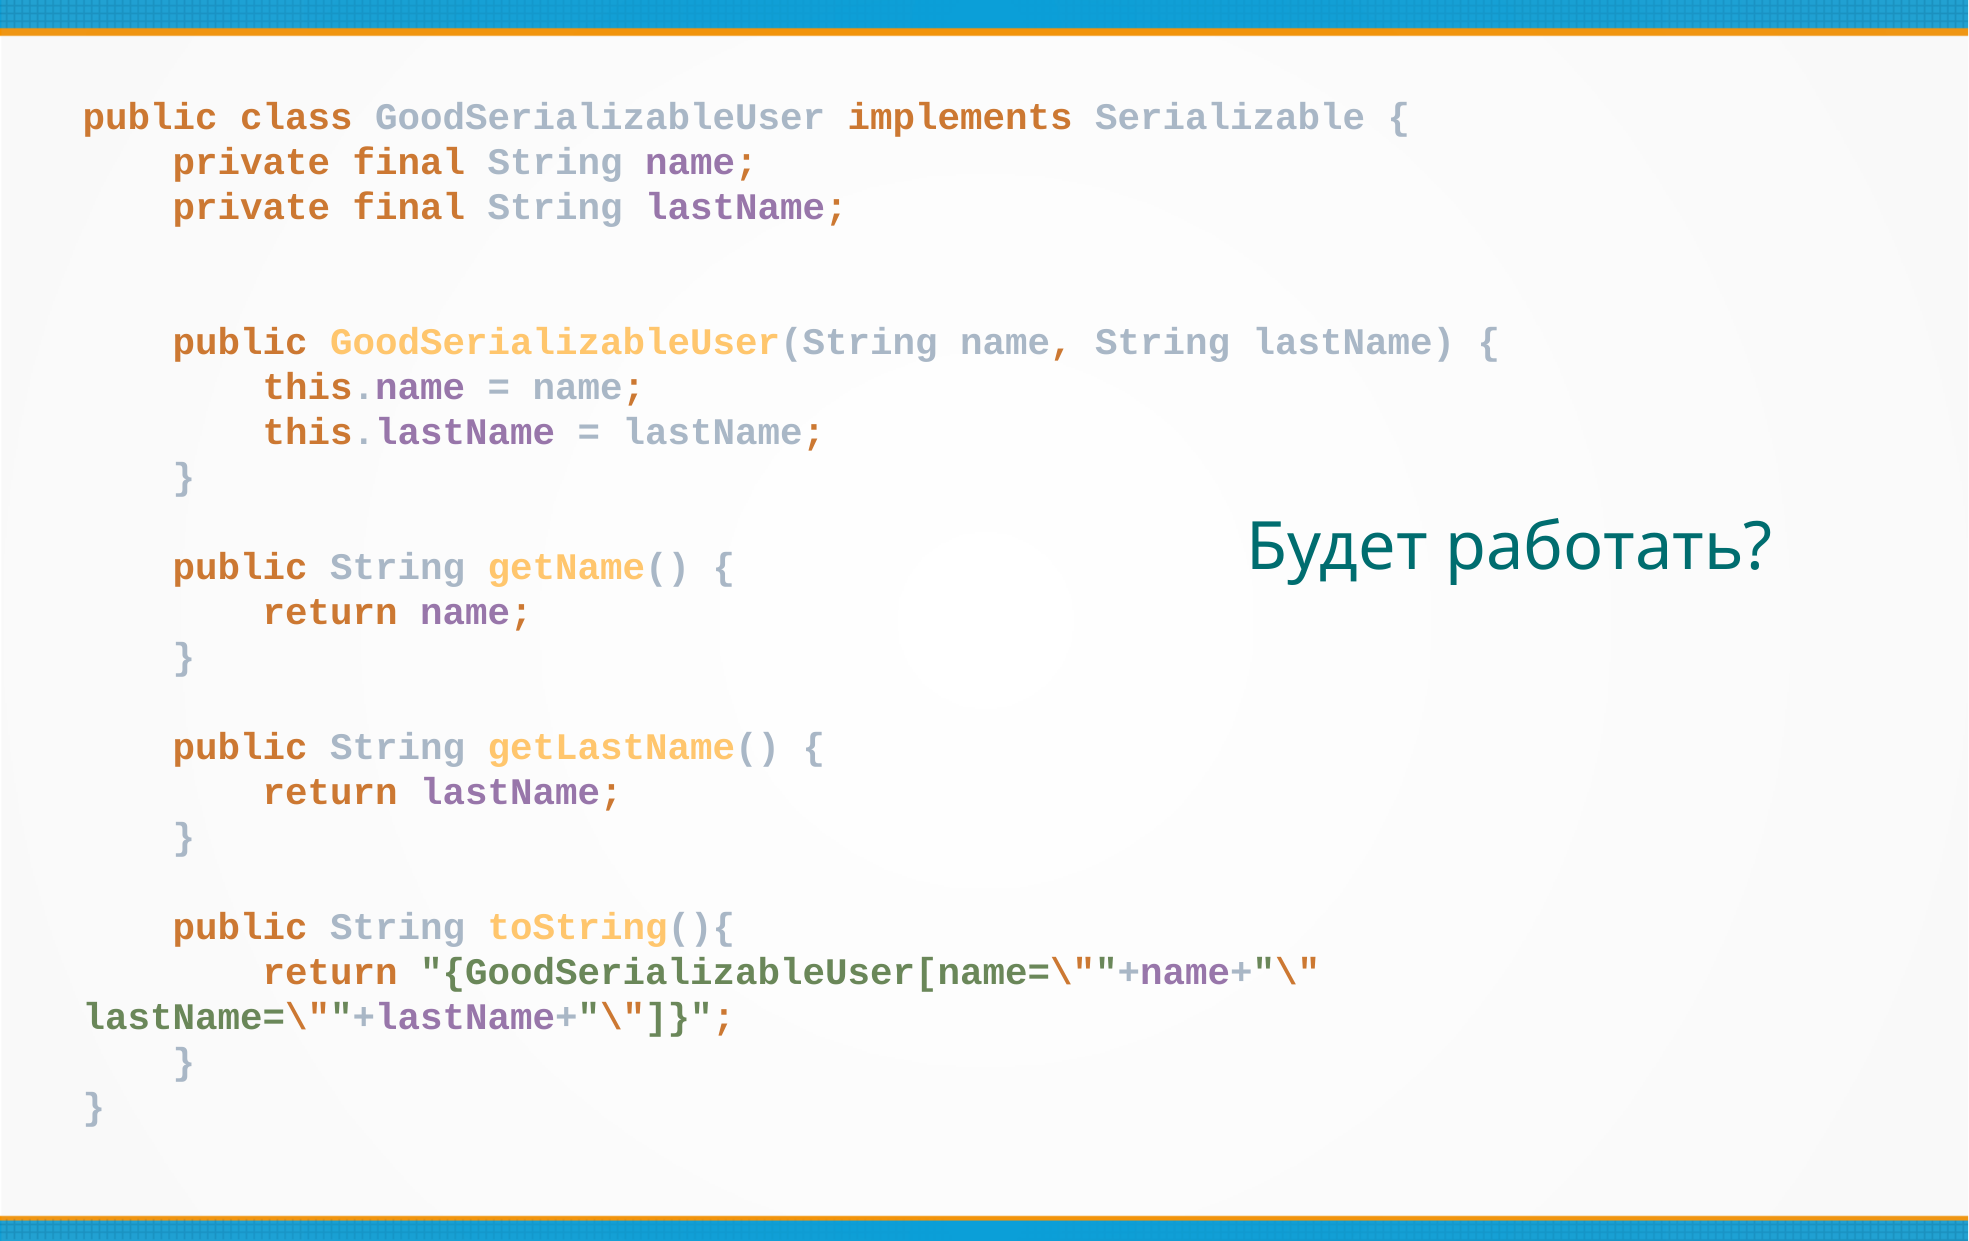

# public class GoodSerializableUser implements Serializable { private final String name; private final String lastName; public GoodSerializableUser(String name, String lastName) { this.name = name; this.lastName = lastName; } public String getName() { return name; } public String getLastName() { return lastName; } public String toString(){ return "{GoodSerializableUser[name=\""+name+"\" lastName=\""+lastName+"\"]}"; } }
Будет работать?